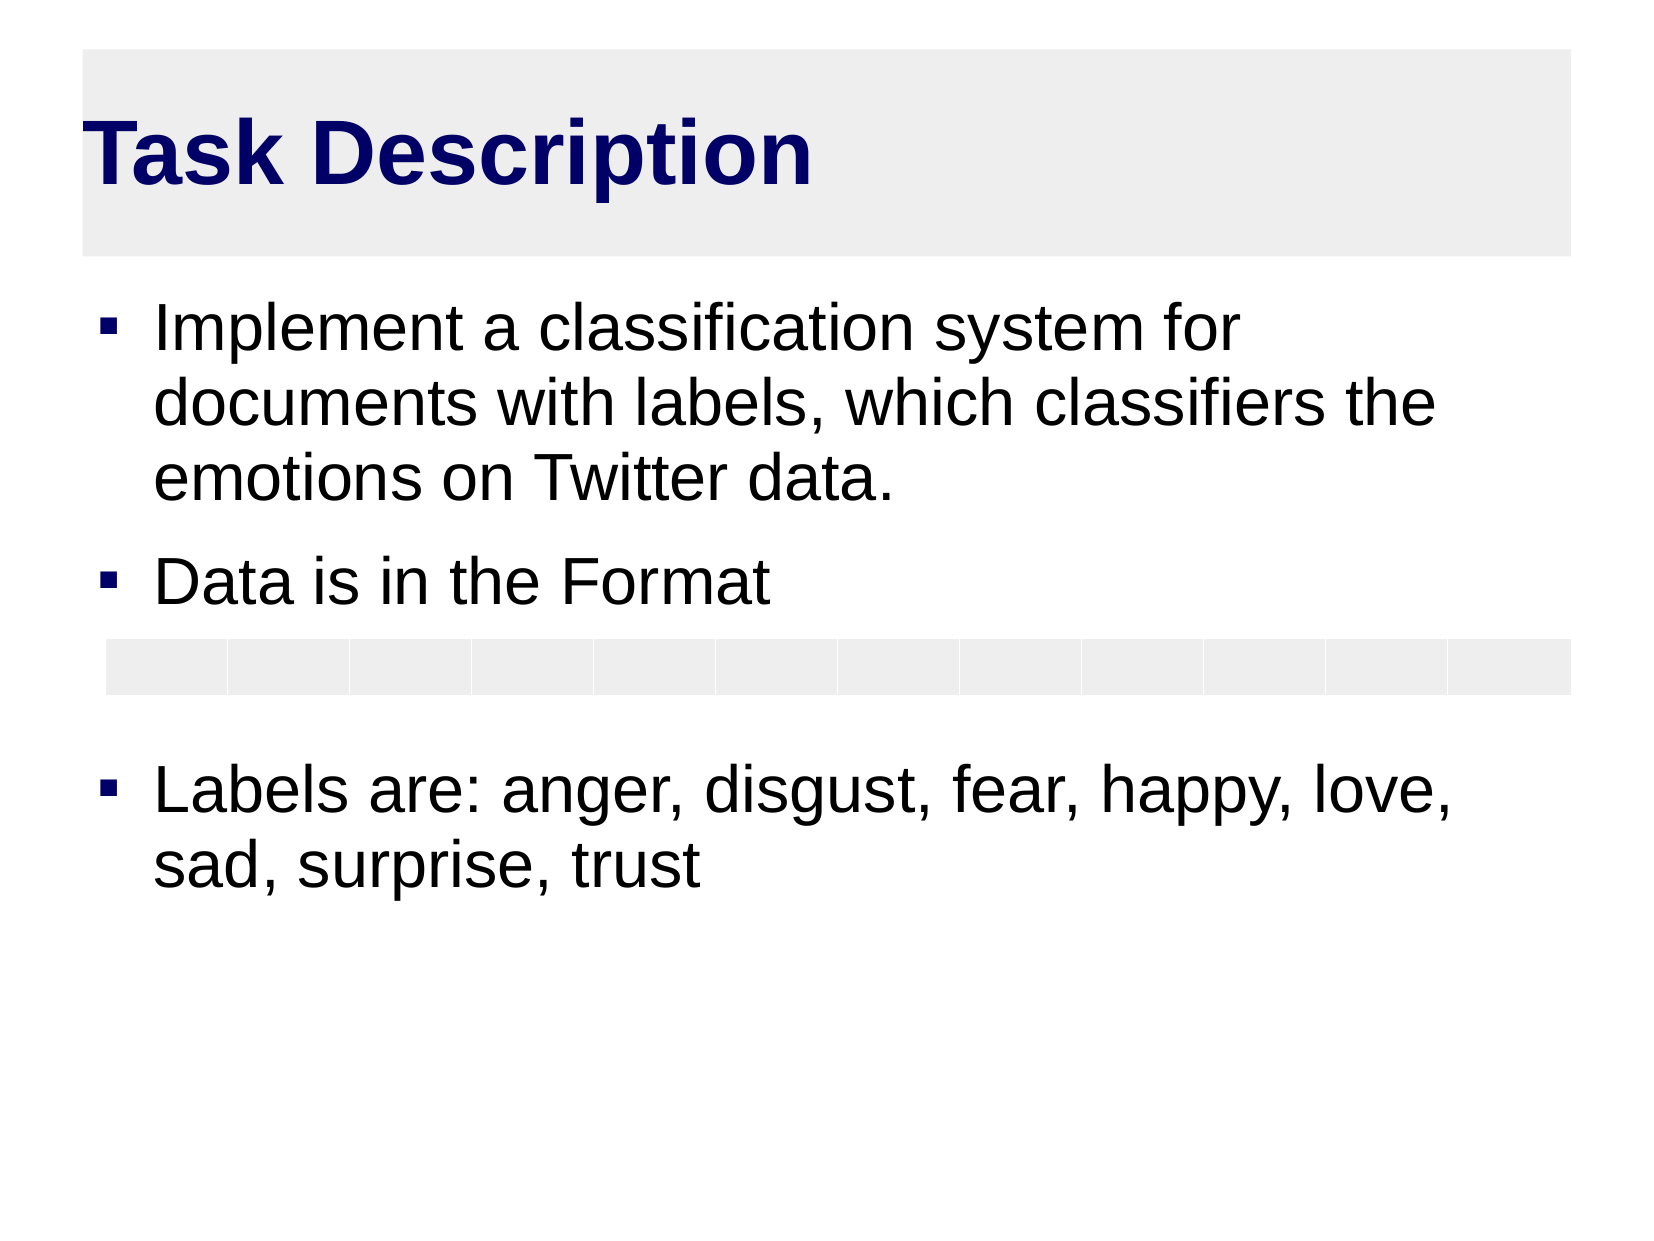

# Task Description
Implement a classification system for documents with labels, which classifiers the emotions on Twitter data.
Data is in the Format
Labels are: anger, disgust, fear, happy, love, sad, surprise, trust
| | | | | | | | | | | | |
| --- | --- | --- | --- | --- | --- | --- | --- | --- | --- | --- | --- |